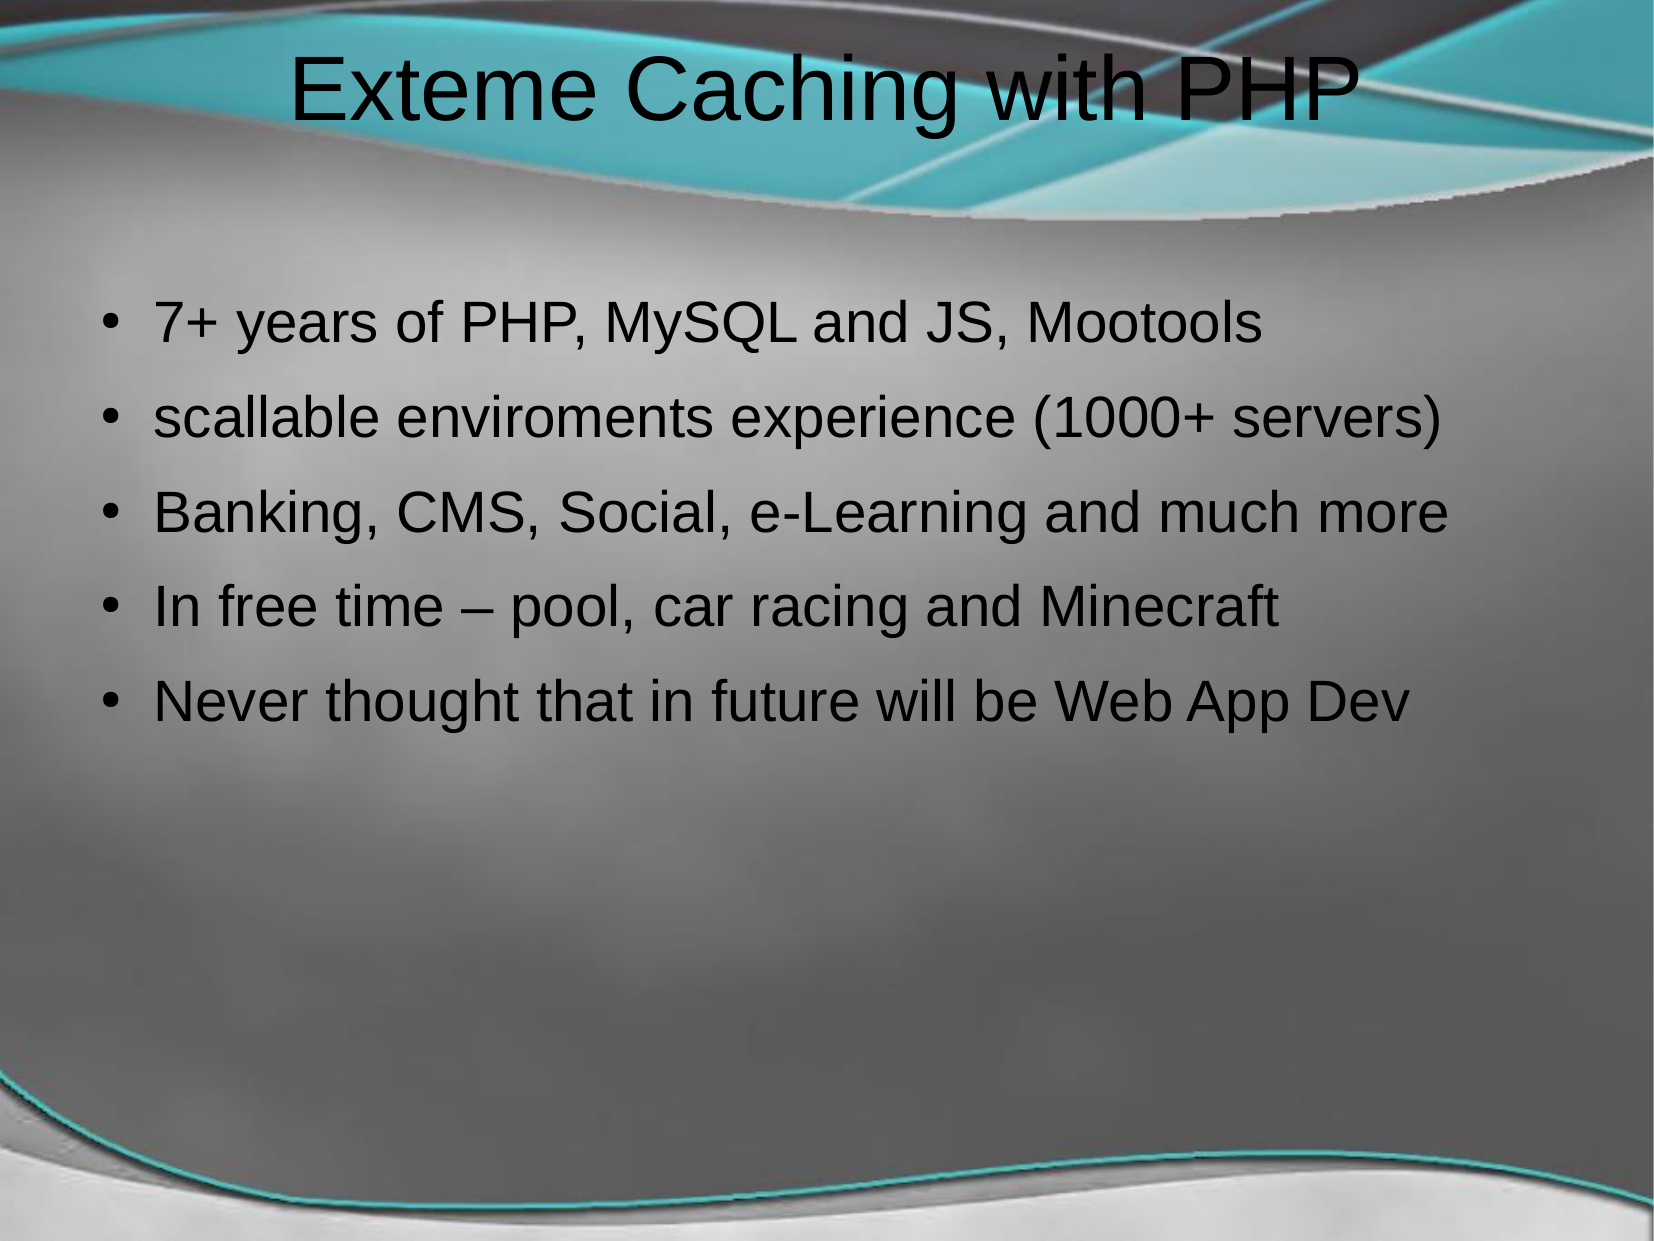

# Exteme Caching with PHP
7+ years of PHP, MySQL and JS, Mootools
scallable enviroments experience (1000+ servers)
Banking, CMS, Social, e-Learning and much more
In free time – pool, car racing and Minecraft
Never thought that in future will be Web App Dev